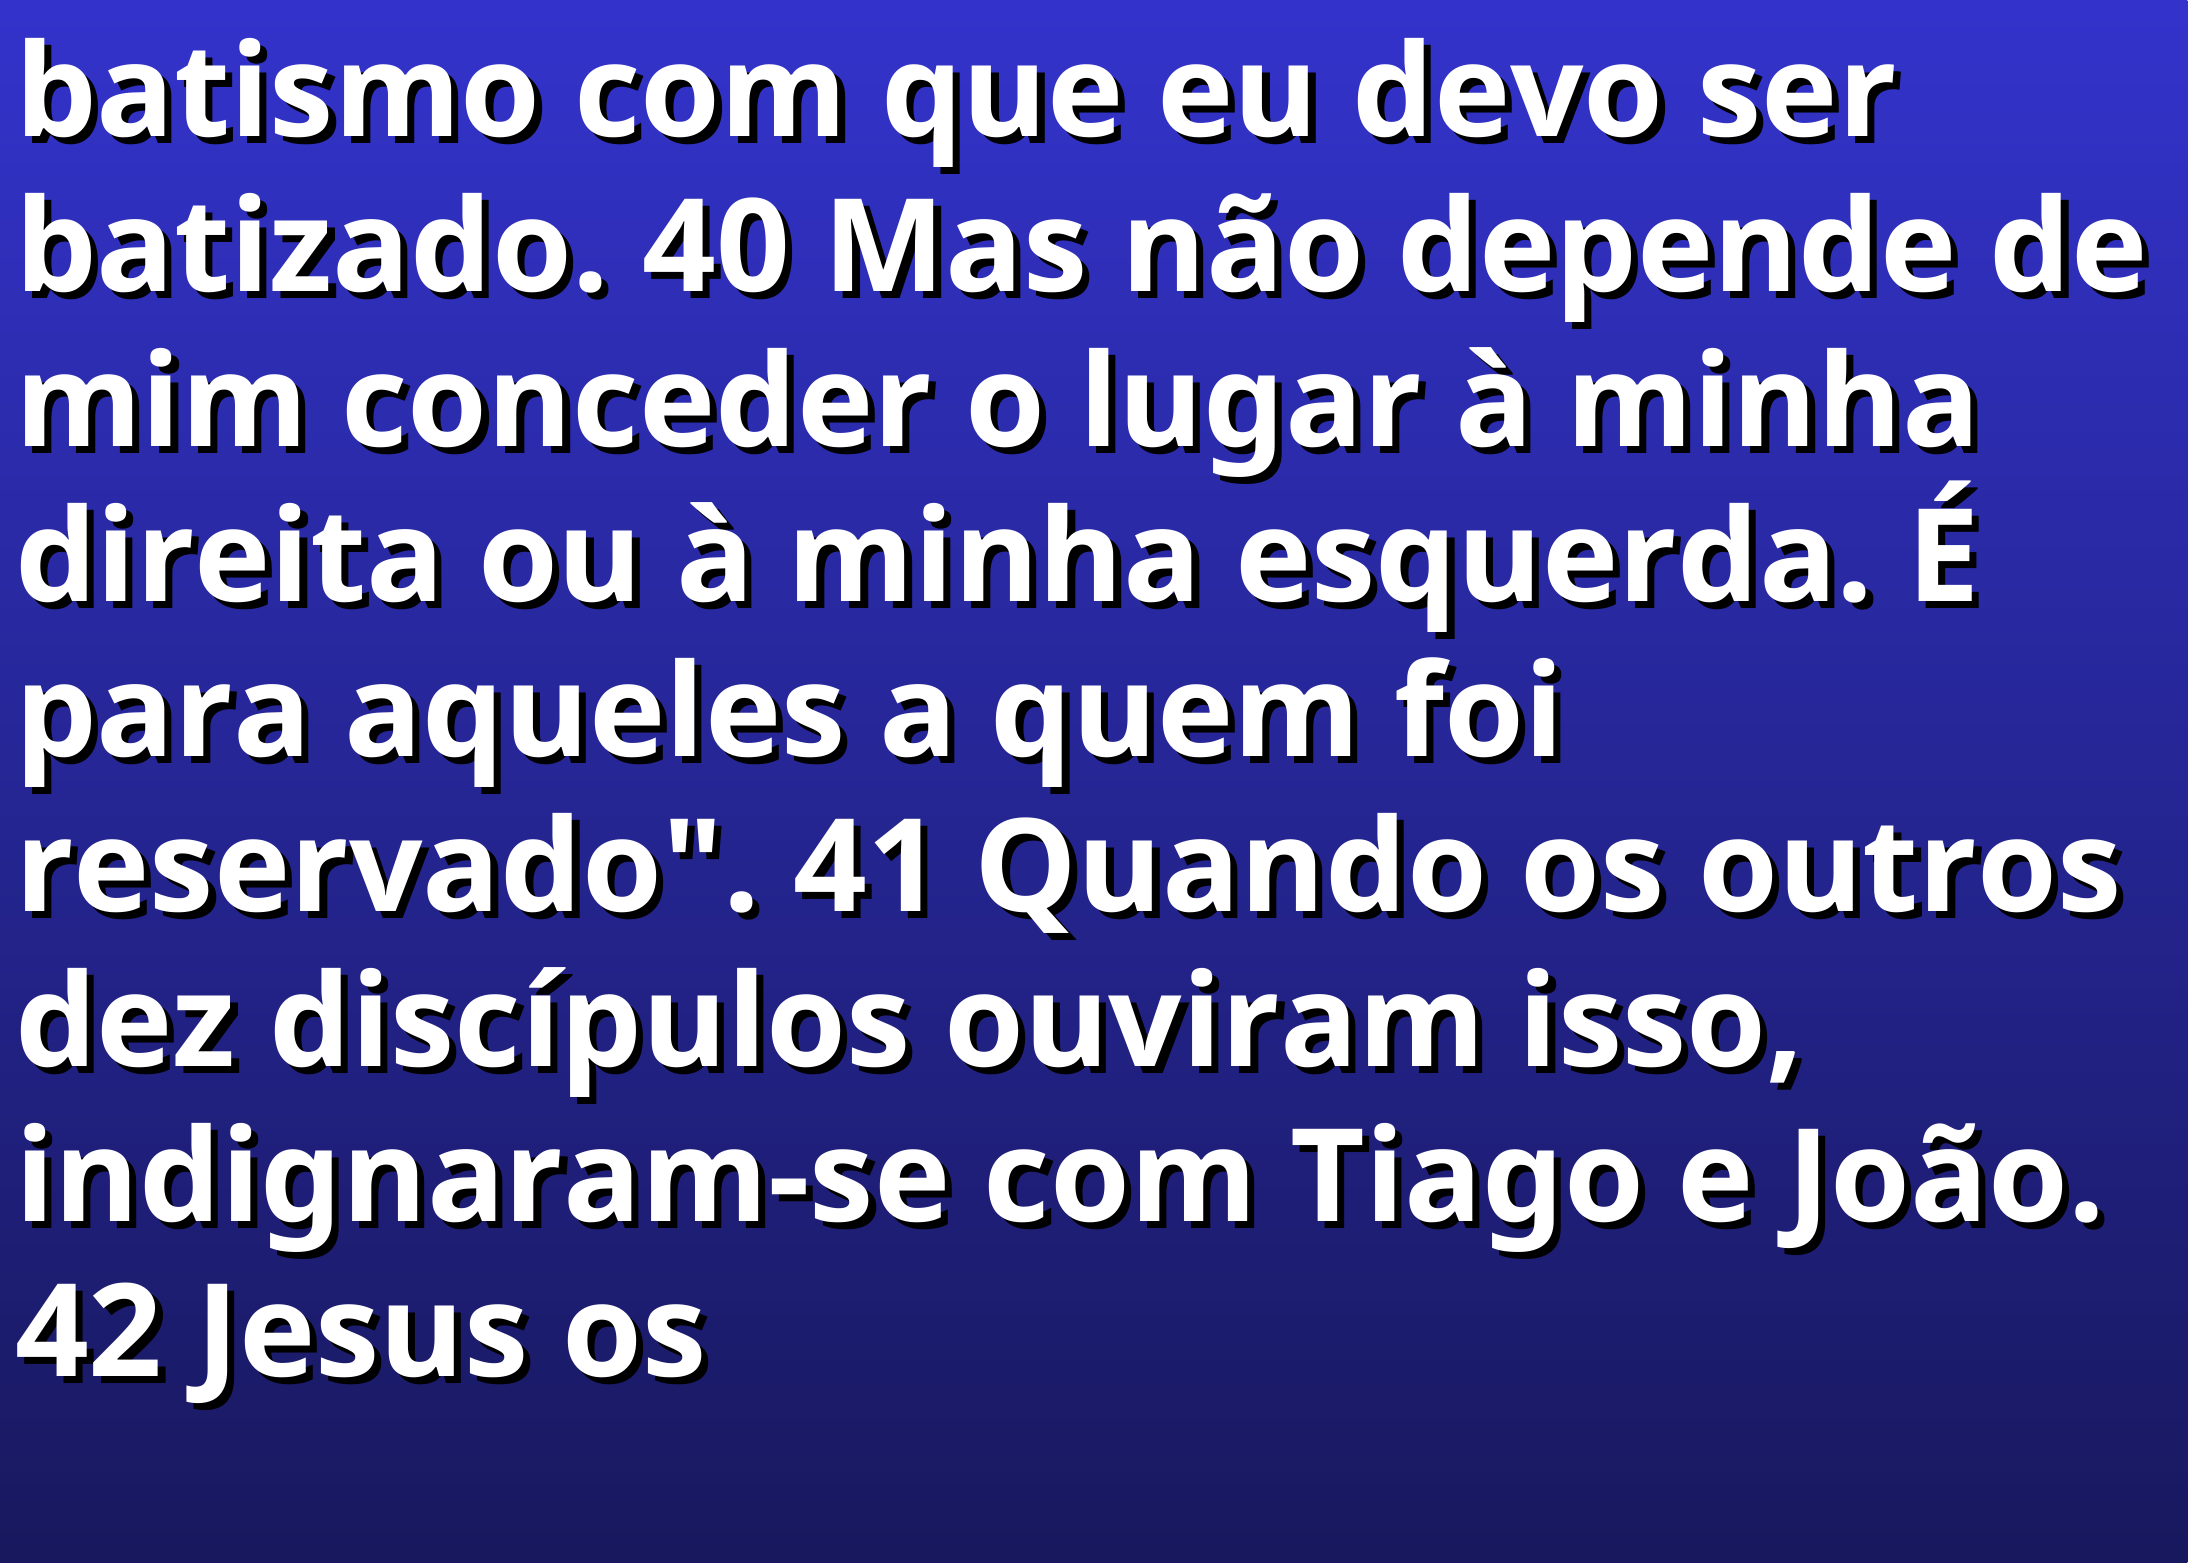

batismo com que eu devo ser batizado. 40 Mas não depende de mim conceder o lugar à minha direita ou à minha esquerda. É para aqueles a quem foi reservado". 41 Quando os outros dez discípulos ouviram isso, indignaram-se com Tiago e João. 42 Jesus os